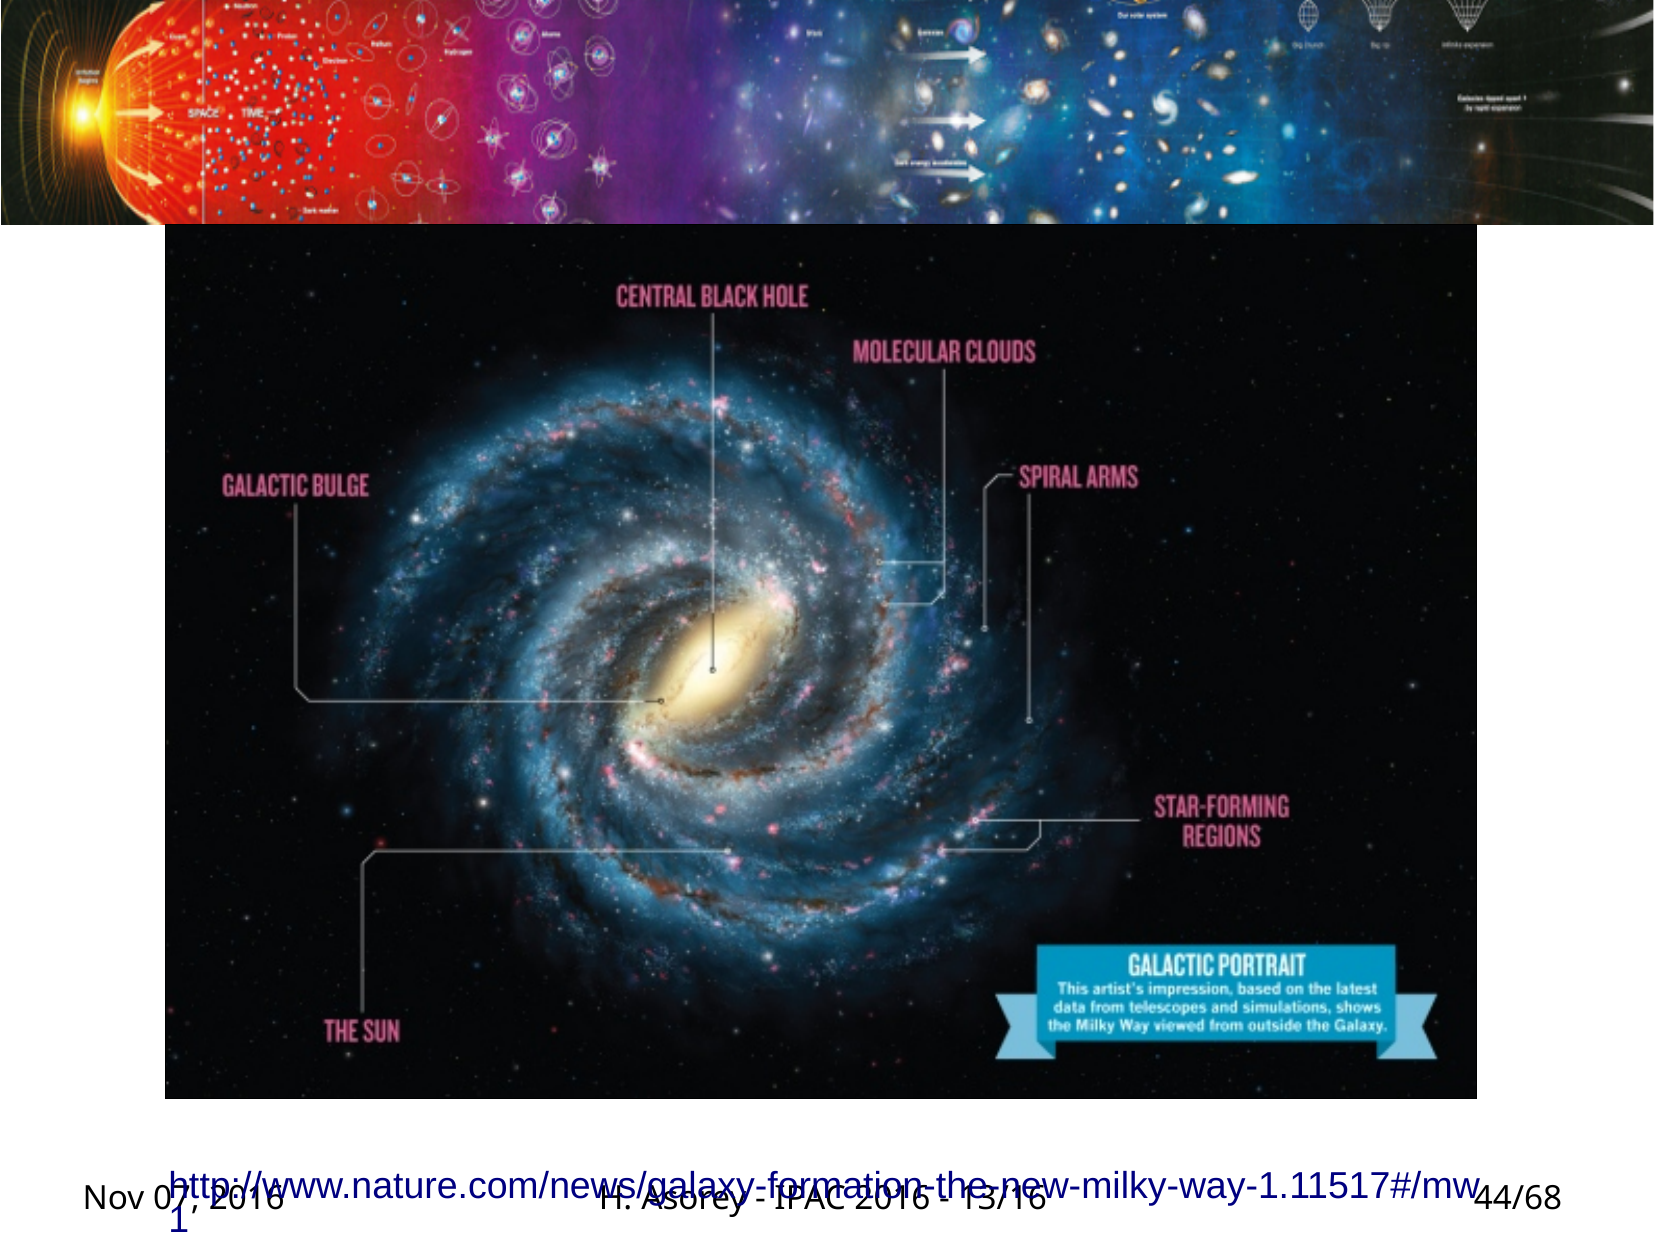

http://www.nature.com/news/galaxy-formation-the-new-milky-way-1.11517#/mw1
Nov 07, 2016
H. Asorey - IPAC 2016 - 13/16
44